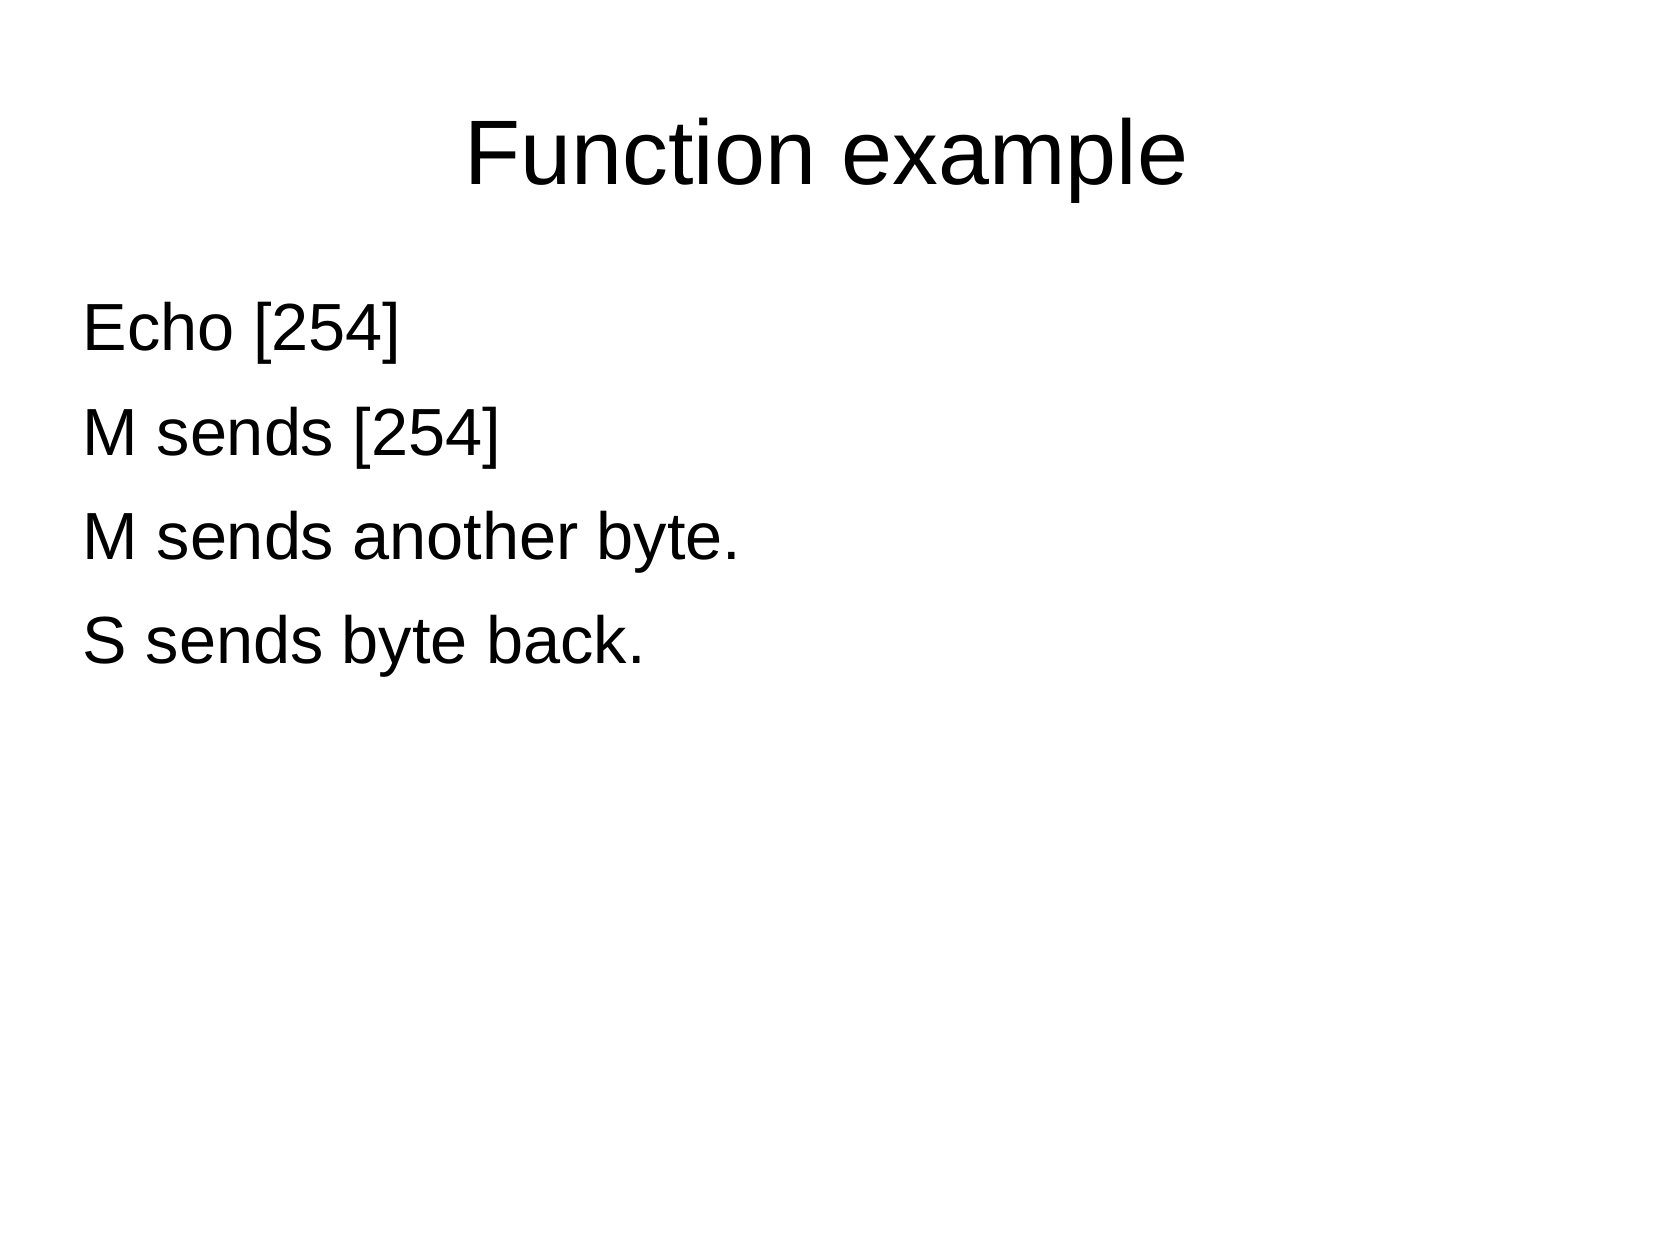

# Function example
Echo [254]
M sends [254]
M sends another byte.
S sends byte back.